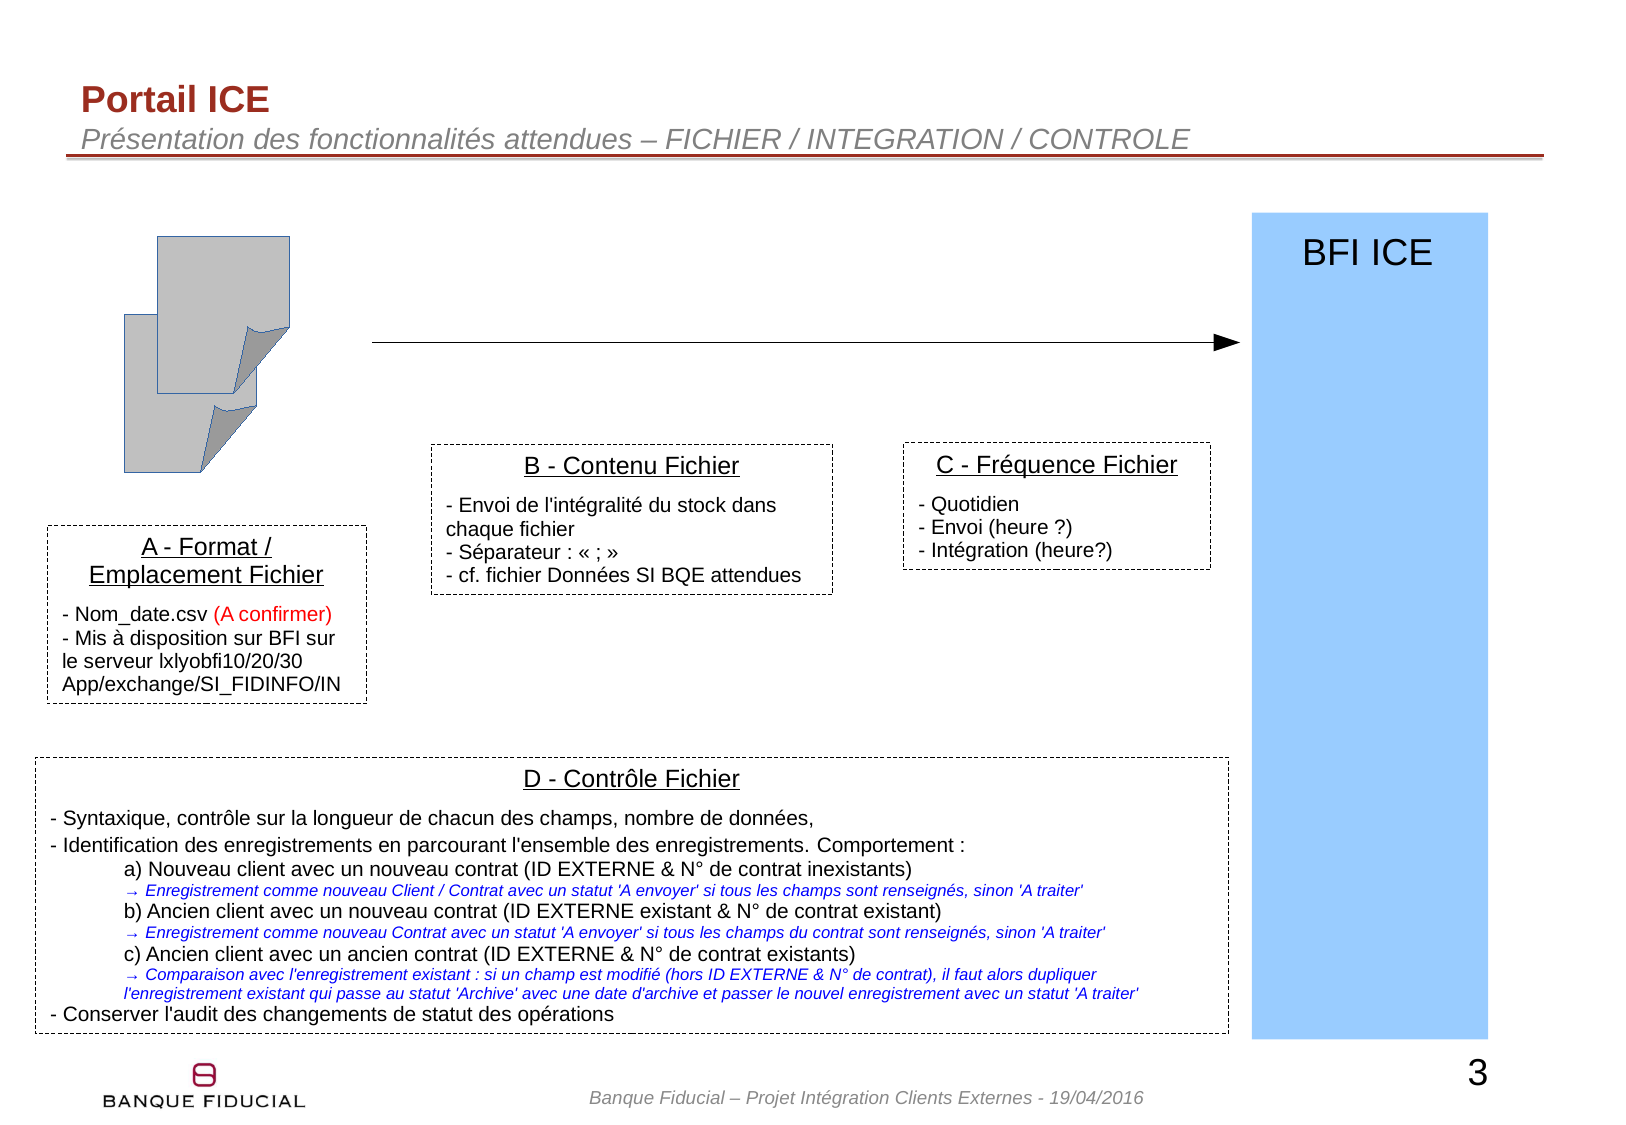

# Portail ICE Présentation des fonctionnalités attendues – FICHIER / INTEGRATION / CONTROLE
BFI ICE
C - Fréquence Fichier
- Quotidien
- Envoi (heure ?)
- Intégration (heure?)
B - Contenu Fichier
- Envoi de l'intégralité du stock dans chaque fichier
- Séparateur : « ; »
- cf. fichier Données SI BQE attendues
A - Format / Emplacement Fichier
- Nom_date.csv (A confirmer)
- Mis à disposition sur BFI sur le serveur lxlyobfi10/20/30
App/exchange/SI_FIDINFO/IN
D - Contrôle Fichier
- Syntaxique, contrôle sur la longueur de chacun des champs, nombre de données,
- Identification des enregistrements en parcourant l'ensemble des enregistrements. Comportement :
	a) Nouveau client avec un nouveau contrat (ID EXTERNE & N° de contrat inexistants)
	→ Enregistrement comme nouveau Client / Contrat avec un statut 'A envoyer' si tous les champs sont renseignés, sinon 'A traiter'
	b) Ancien client avec un nouveau contrat (ID EXTERNE existant & N° de contrat existant)
	→ Enregistrement comme nouveau Contrat avec un statut 'A envoyer' si tous les champs du contrat sont renseignés, sinon 'A traiter'
	c) Ancien client avec un ancien contrat (ID EXTERNE & N° de contrat existants)
	→ Comparaison avec l'enregistrement existant : si un champ est modifié (hors ID EXTERNE & N° de contrat), il faut alors dupliquer 		l'enregistrement existant qui passe au statut 'Archive' avec une date d'archive et passer le nouvel enregistrement avec un statut 'A traiter'
- Conserver l'audit des changements de statut des opérations